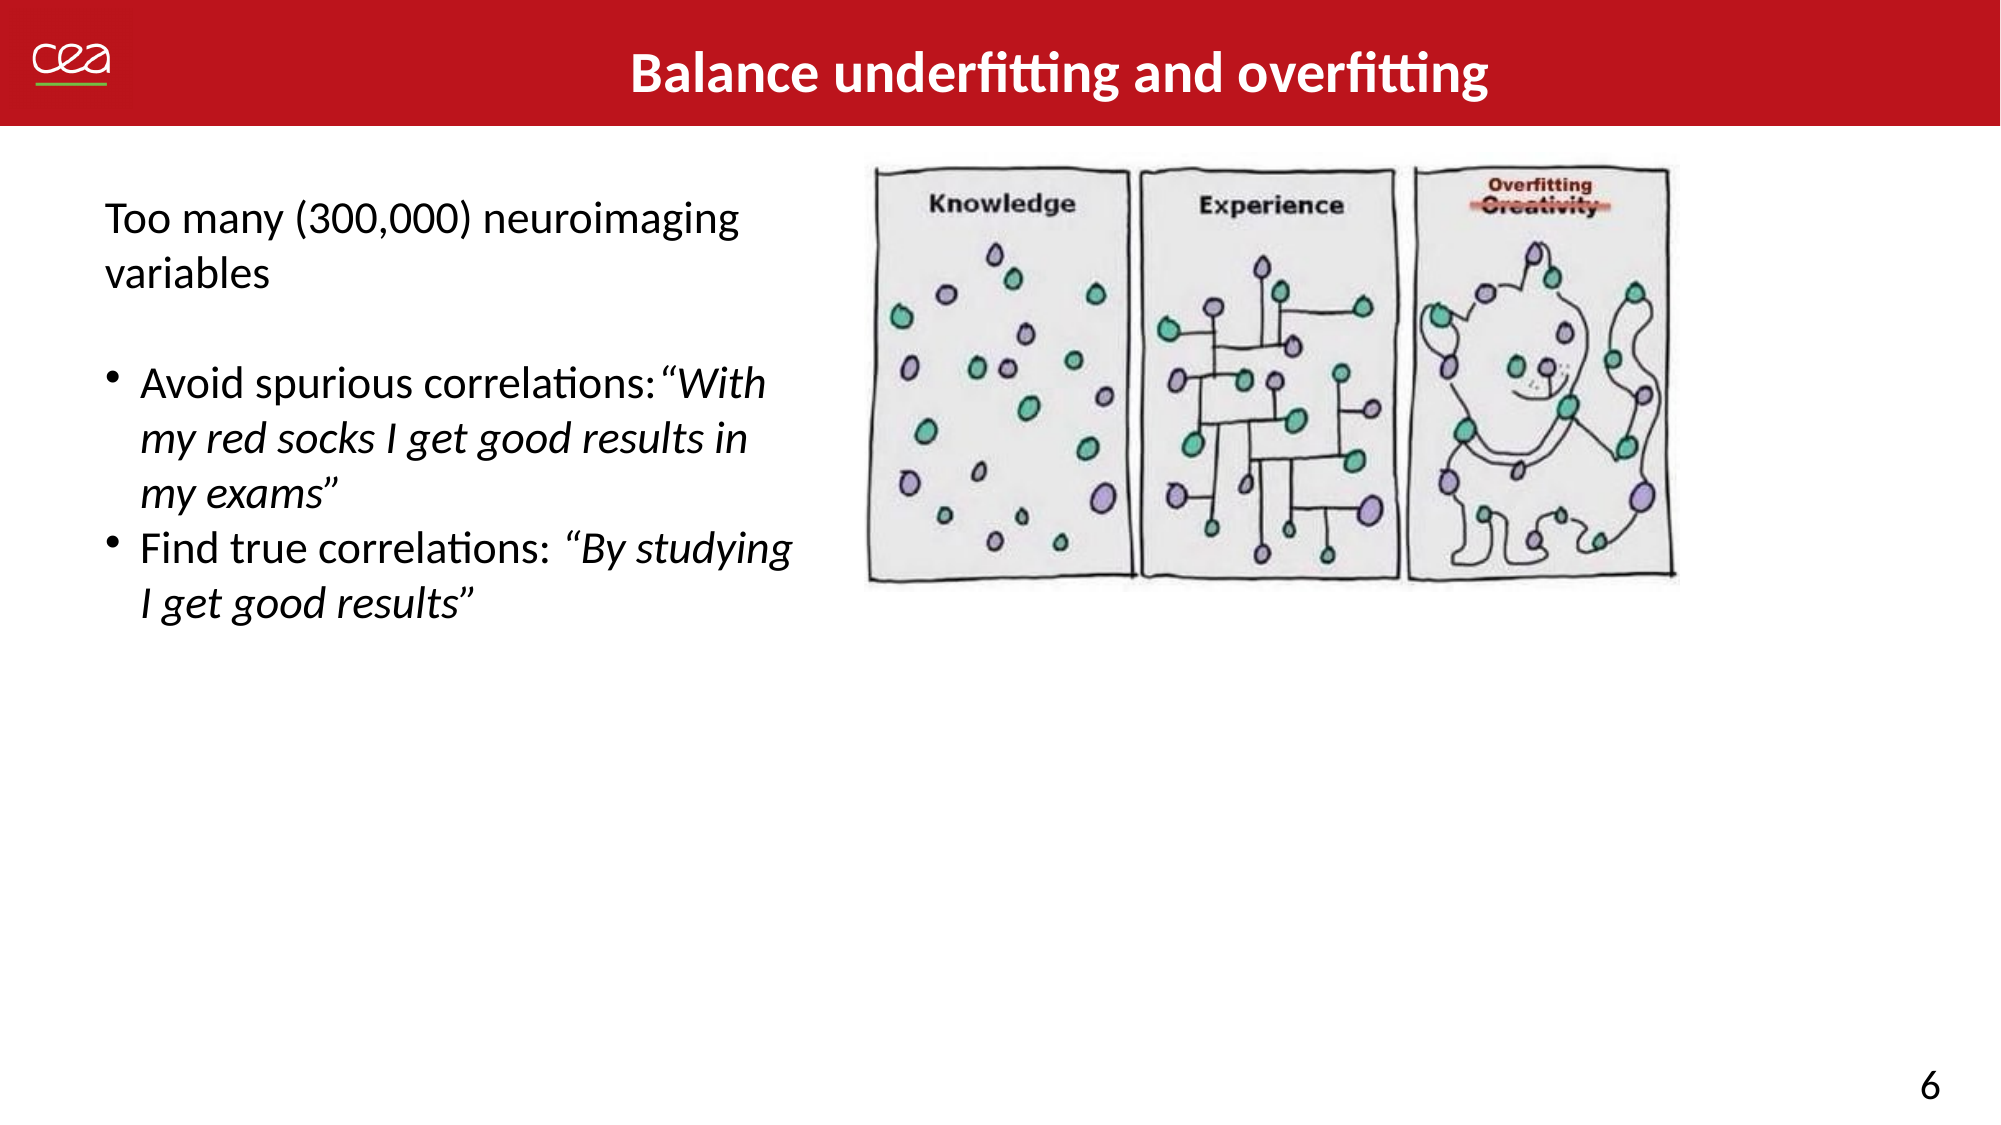

Balance underfitting and overfitting
Too many (300,000) neuroimaging variables
Avoid spurious correlations:“With my red socks I get good results in my exams”
Find true correlations: “By studying I get good results”